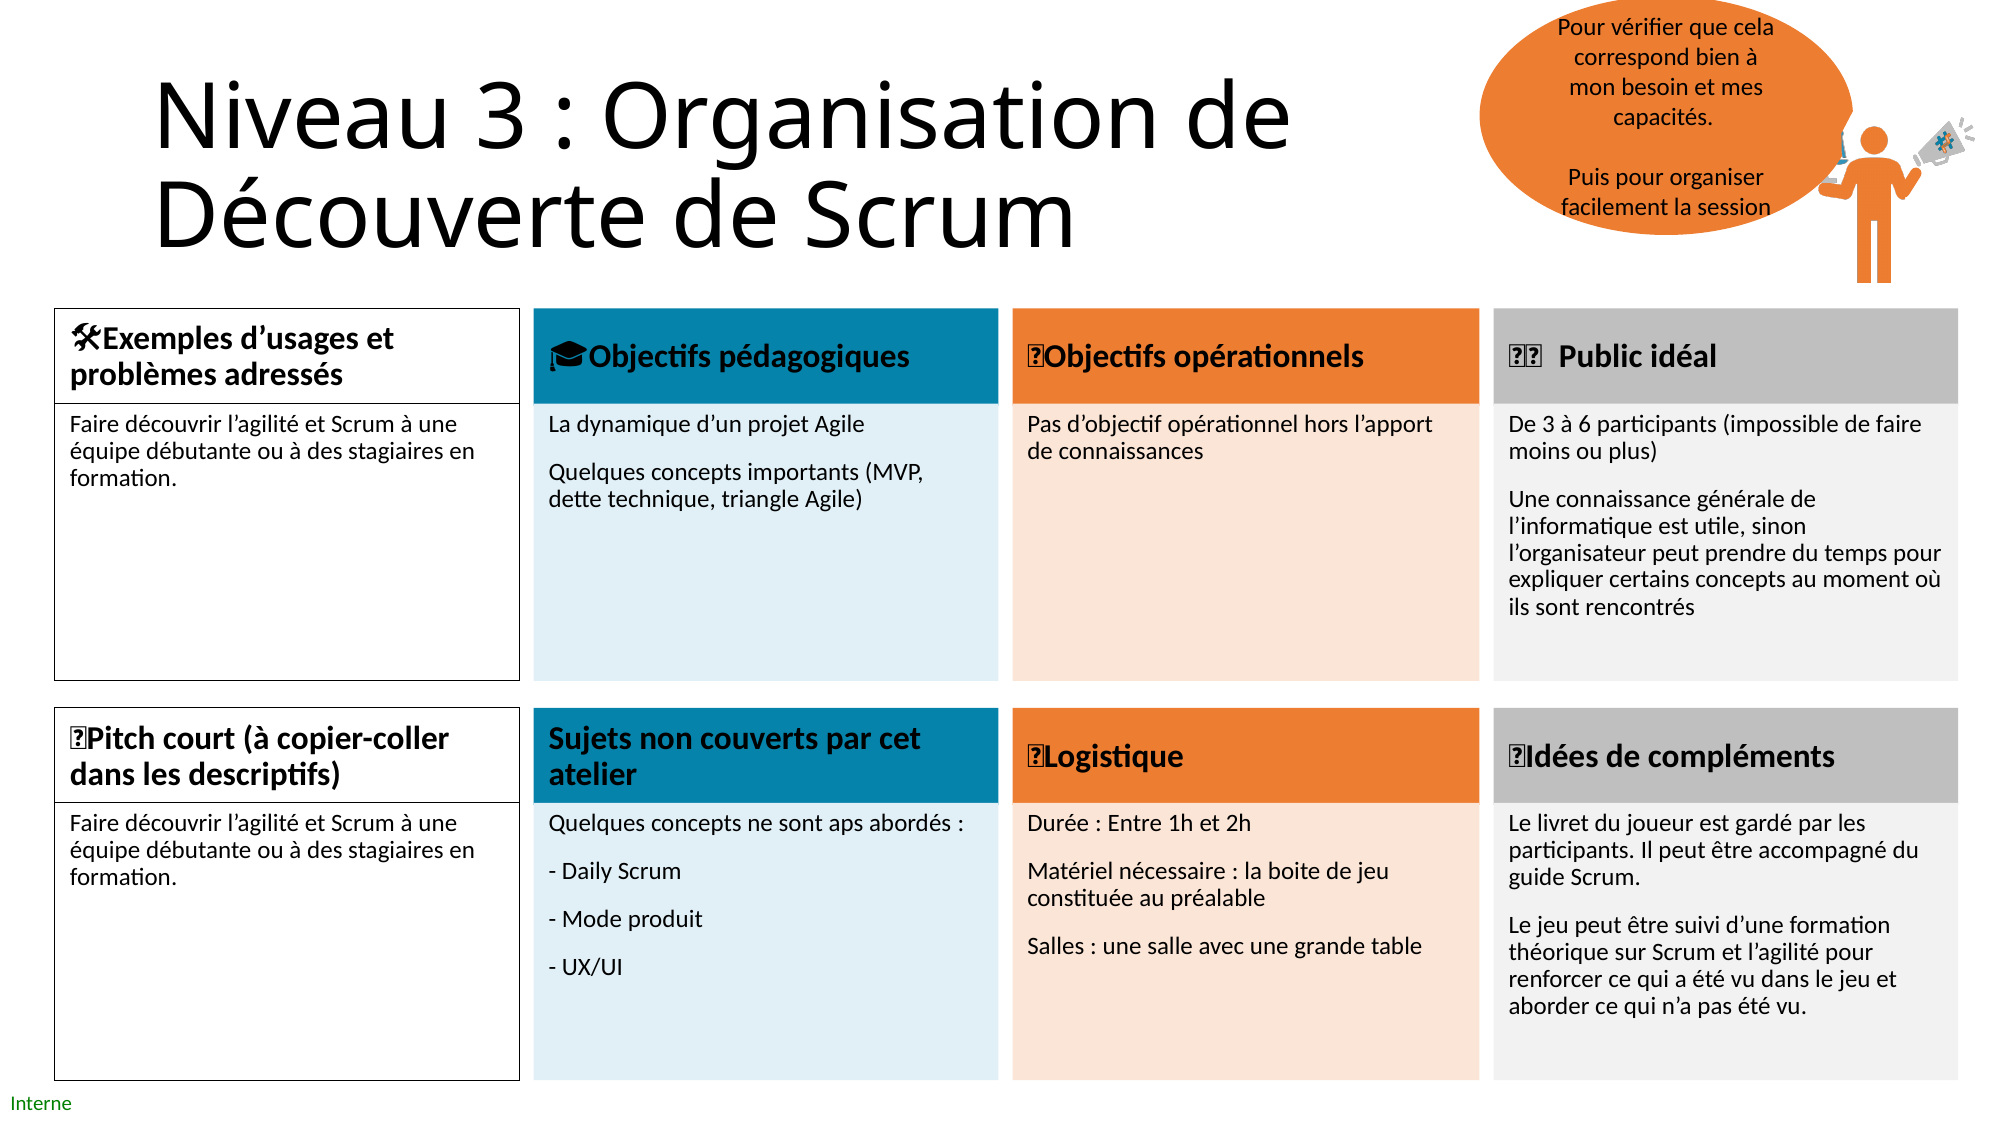

Pour vérifier que cela correspond bien à mon besoin et mes capacités.
Puis pour organiser facilement la session
# Niveau 3 : Organisation de Découverte de Scrum
🛠️Exemples d’usages et problèmes adressés
🎓Objectifs pédagogiques
🎯Objectifs opérationnels
🧑‍🤝‍🧑Public idéal
Faire découvrir l’agilité et Scrum à une équipe débutante ou à des stagiaires en formation.
La dynamique d’un projet Agile
Quelques concepts importants (MVP, dette technique, triangle Agile)
Pas d’objectif opérationnel hors l’apport de connaissances
De 3 à 6 participants (impossible de faire moins ou plus)
Une connaissance générale de l’informatique est utile, sinon l’organisateur peut prendre du temps pour expliquer certains concepts au moment où ils sont rencontrés
🎤Pitch court (à copier-coller dans les descriptifs)
Sujets non couverts par cet atelier
📅Logistique
💡Idées de compléments
Faire découvrir l’agilité et Scrum à une équipe débutante ou à des stagiaires en formation.
Quelques concepts ne sont aps abordés :
- Daily Scrum
- Mode produit
- UX/UI
Durée : Entre 1h et 2h
Matériel nécessaire : la boite de jeu constituée au préalable
Salles : une salle avec une grande table
Le livret du joueur est gardé par les participants. Il peut être accompagné du guide Scrum.
Le jeu peut être suivi d’une formation théorique sur Scrum et l’agilité pour renforcer ce qui a été vu dans le jeu et aborder ce qui n’a pas été vu.